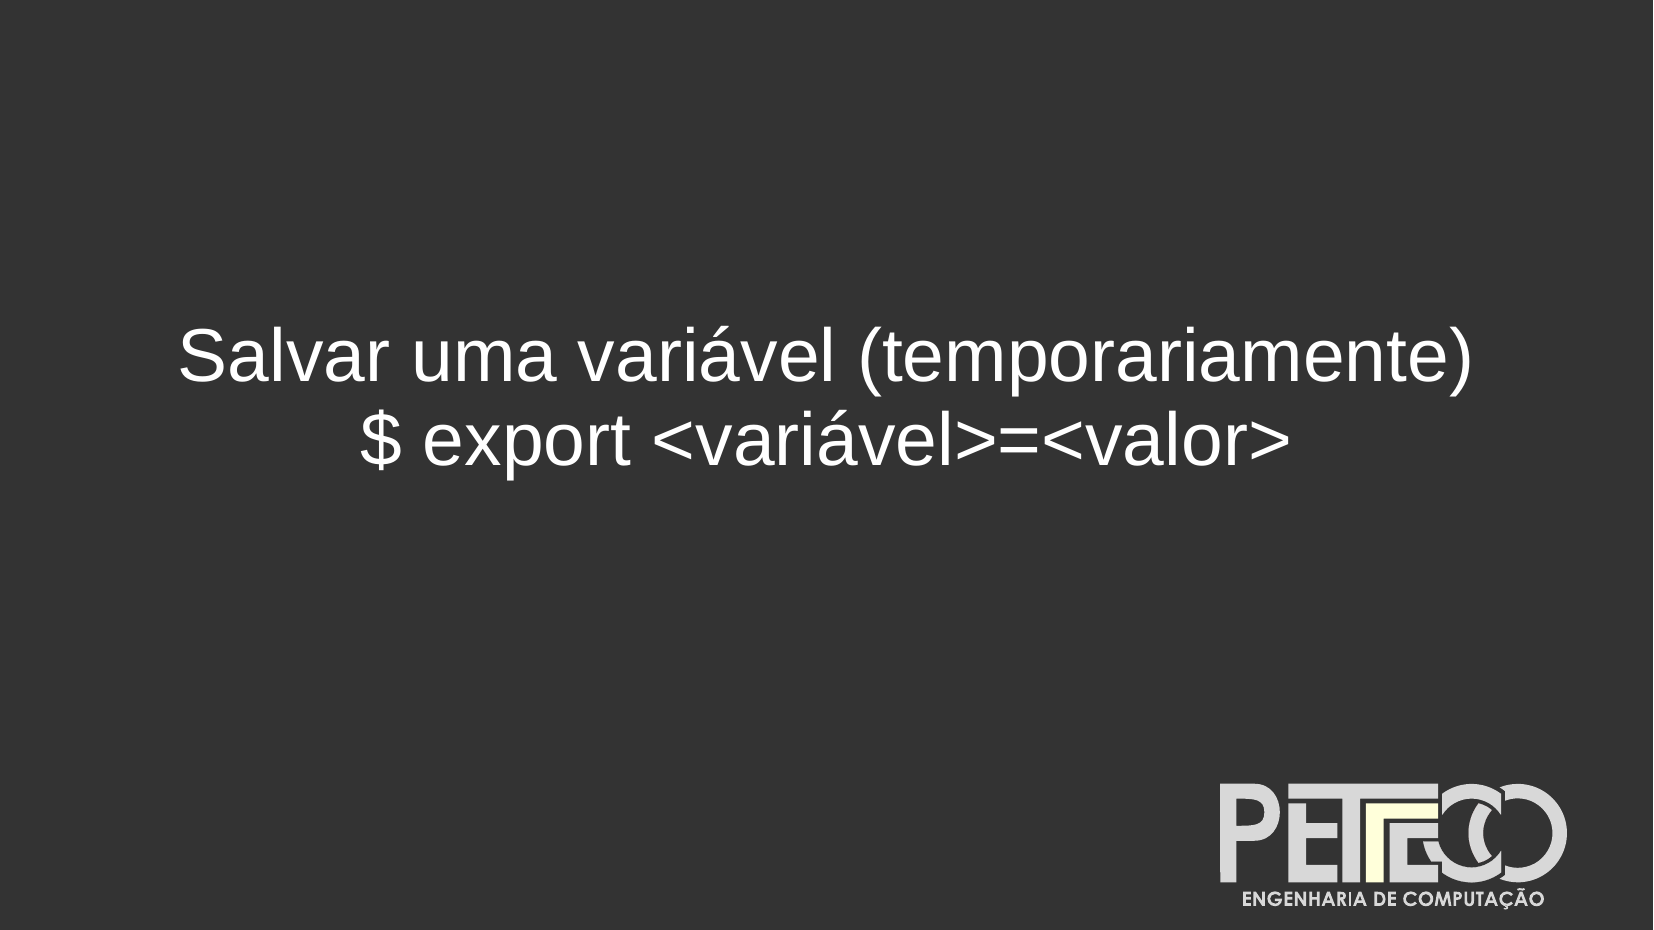

# Salvar uma variável (temporariamente)
$ export <variável>=<valor>